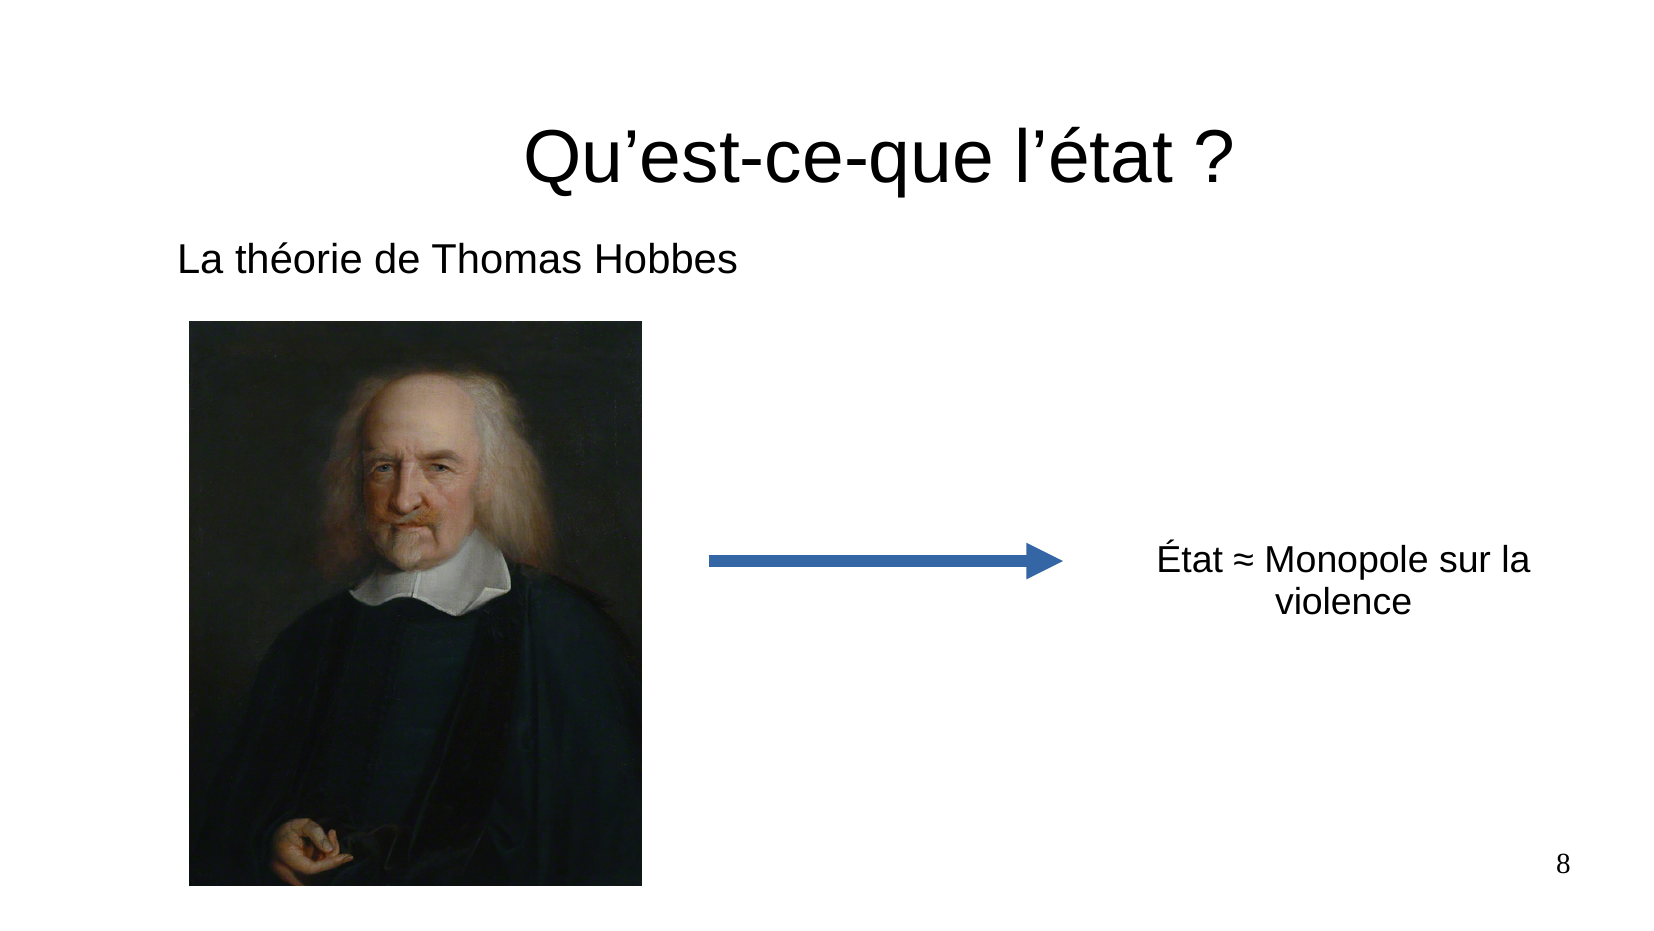

# Qu’est-ce-que l’état ?
La théorie de Thomas Hobbes
État ≈ Monopole sur la violence
8